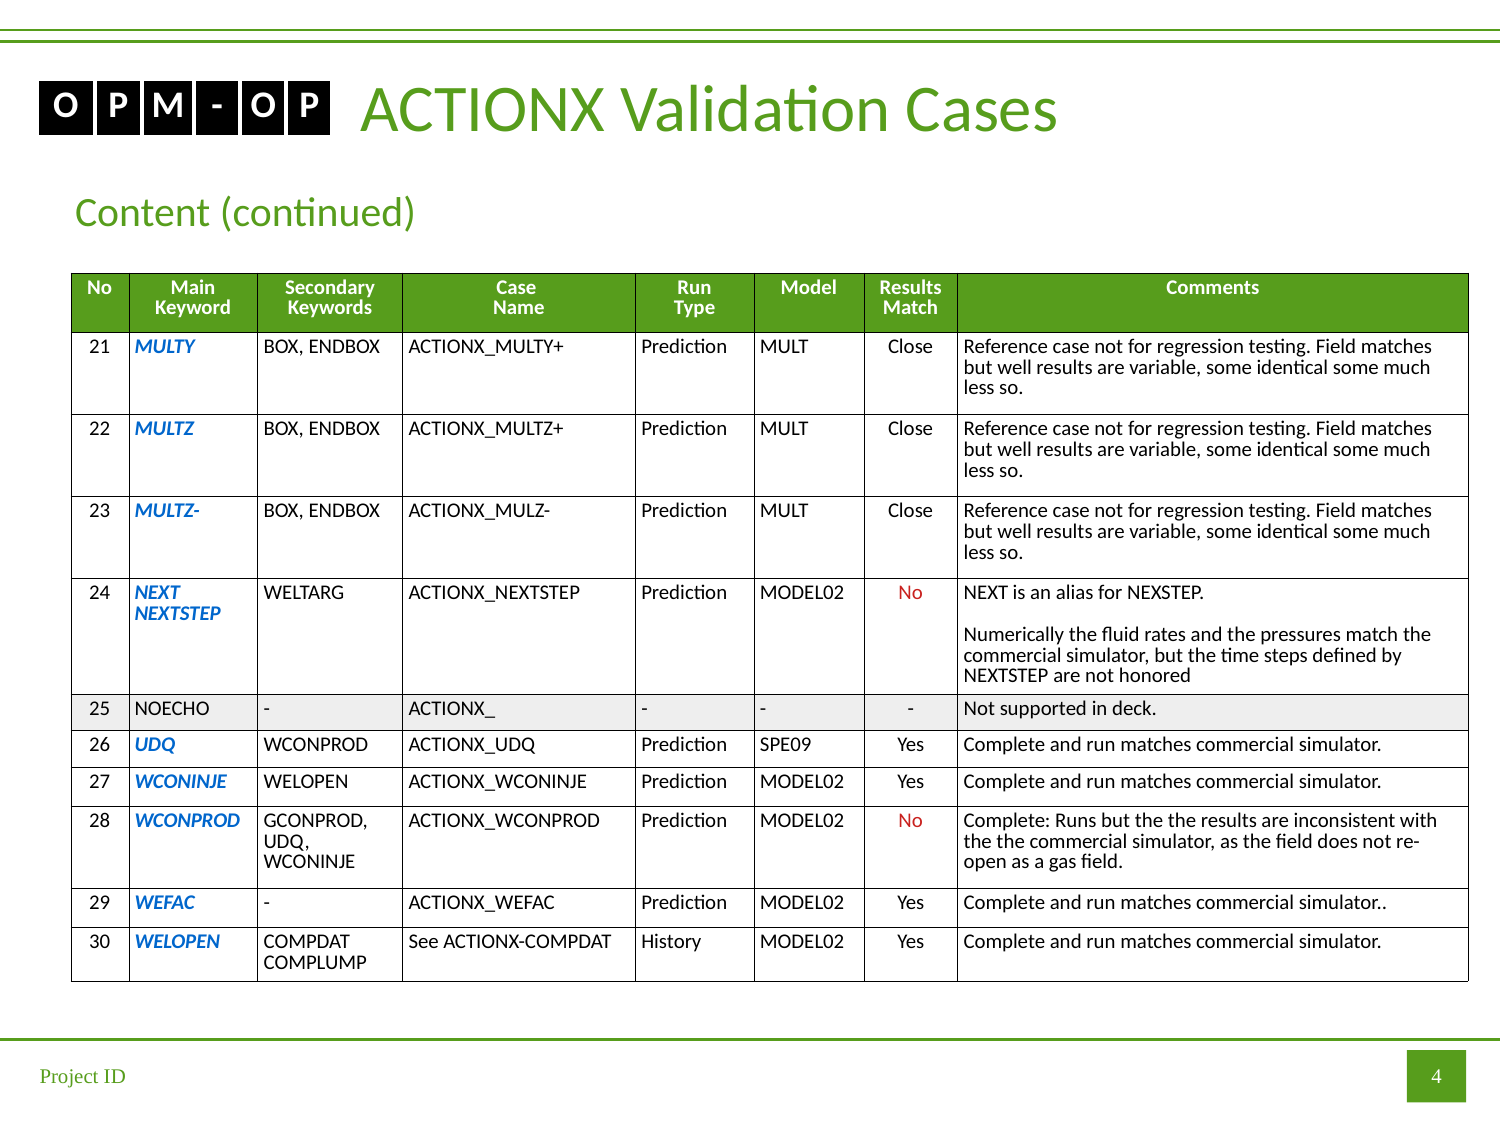

# ACTIONX Validation Cases
Content (continued)
| No | Main Keyword | Secondary Keywords | Case Name | Run Type | Model | Results Match | Comments |
| --- | --- | --- | --- | --- | --- | --- | --- |
| 21 | MULTY | BOX, ENDBOX | ACTIONX\_MULTY+ | Prediction | MULT | Close | Reference case not for regression testing. Field matches but well results are variable, some identical some much less so. |
| 22 | MULTZ | BOX, ENDBOX | ACTIONX\_MULTZ+ | Prediction | MULT | Close | Reference case not for regression testing. Field matches but well results are variable, some identical some much less so. |
| 23 | MULTZ- | BOX, ENDBOX | ACTIONX\_MULZ- | Prediction | MULT | Close | Reference case not for regression testing. Field matches but well results are variable, some identical some much less so. |
| 24 | NEXT NEXTSTEP | WELTARG | ACTIONX\_NEXTSTEP | Prediction | MODEL02 | No | NEXT is an alias for NEXSTEP. Numerically the fluid rates and the pressures match the commercial simulator, but the time steps defined by NEXTSTEP are not honored |
| 25 | NOECHO | - | ACTIONX\_ | - | - | - | Not supported in deck. |
| 26 | UDQ | WCONPROD | ACTIONX\_UDQ | Prediction | SPE09 | Yes | Complete and run matches commercial simulator. |
| 27 | WCONINJE | WELOPEN | ACTIONX\_WCONINJE | Prediction | MODEL02 | Yes | Complete and run matches commercial simulator. |
| 28 | WCONPROD | GCONPROD, UDQ, WCONINJE | ACTIONX\_WCONPROD | Prediction | MODEL02 | No | Complete: Runs but the the results are inconsistent with the the commercial simulator, as the field does not re-open as a gas field. |
| 29 | WEFAC | - | ACTIONX\_WEFAC | Prediction | MODEL02 | Yes | Complete and run matches commercial simulator.. |
| 30 | WELOPEN | COMPDAT COMPLUMP | See ACTIONX-COMPDAT | History | MODEL02 | Yes | Complete and run matches commercial simulator. |
Project ID
4